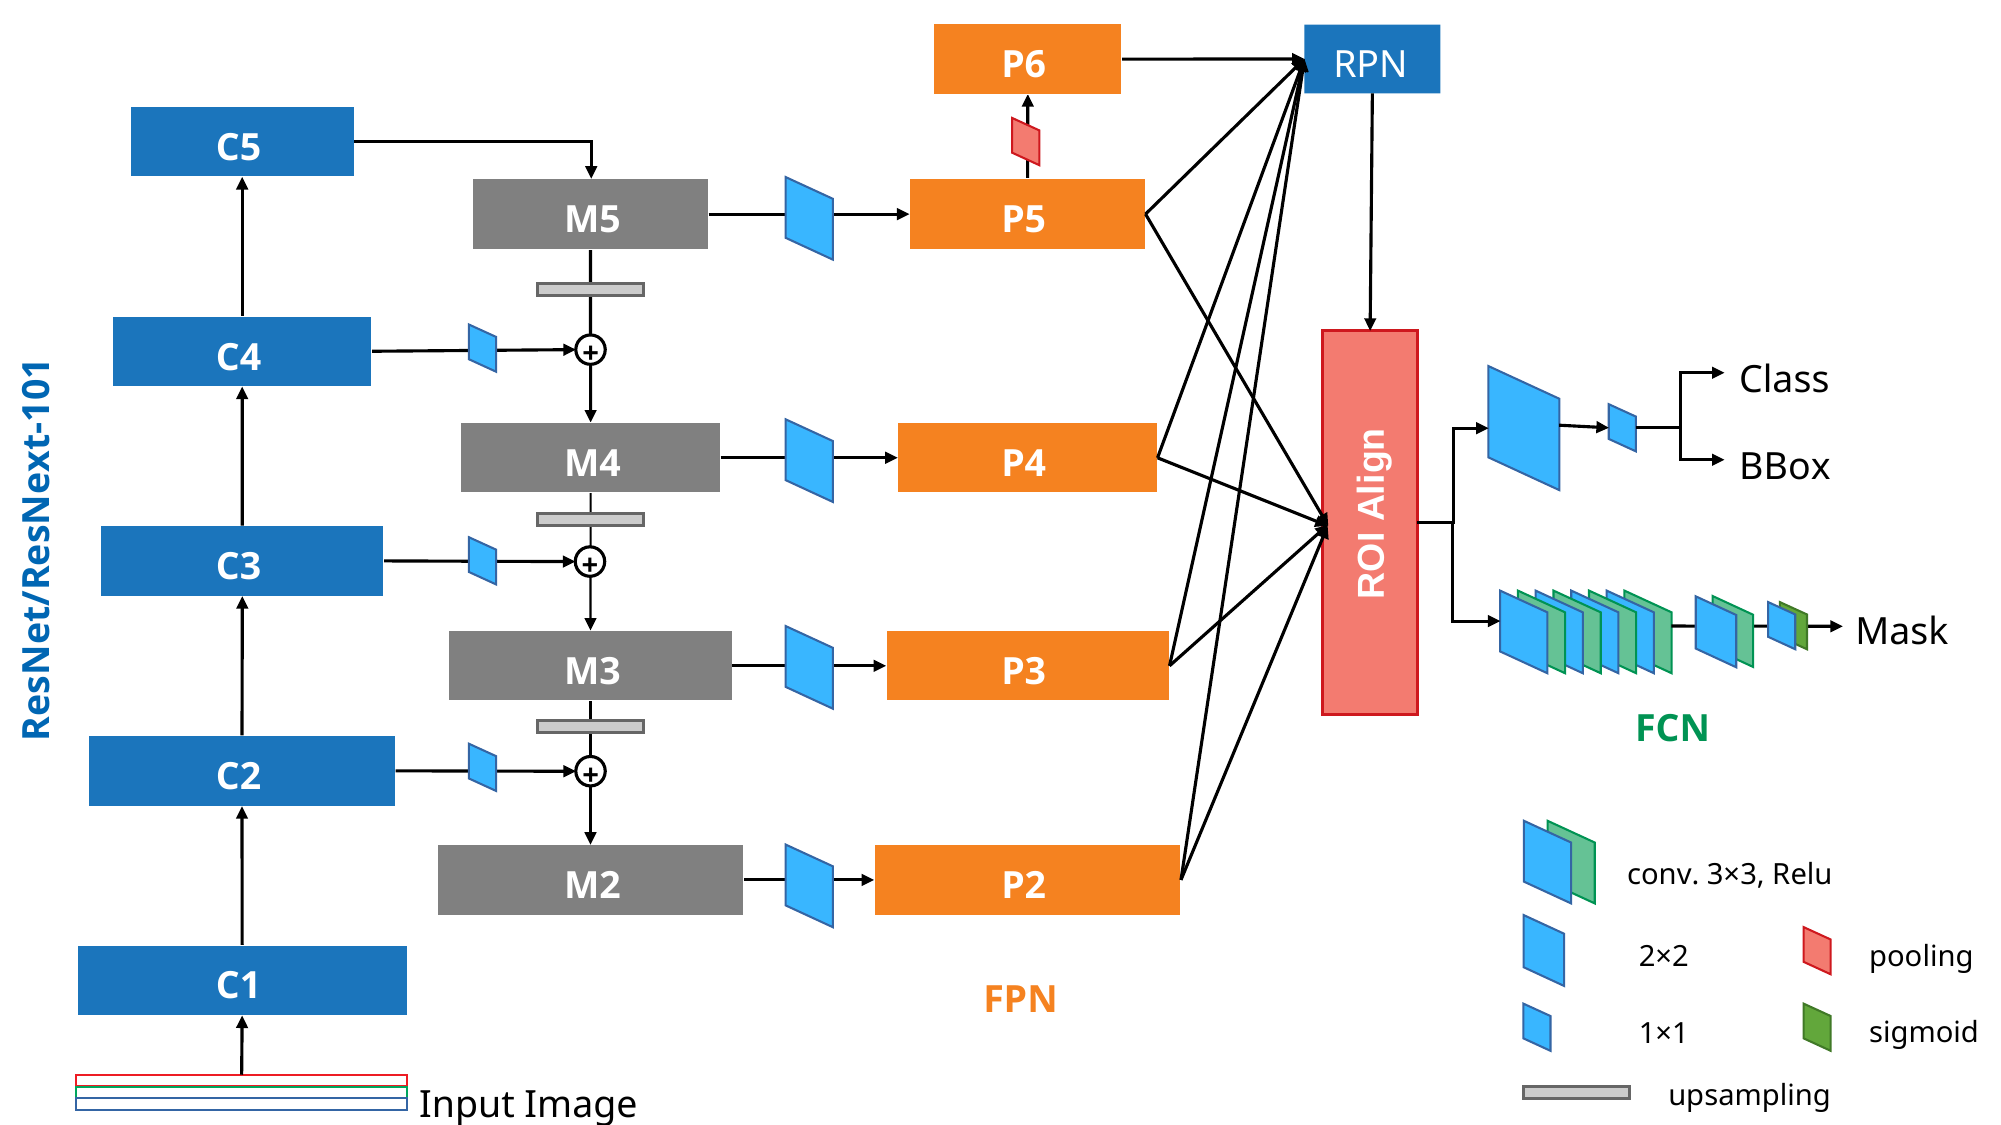

RPN
P6
C5
M5
P5
C4
+
Class
M4
P4
BBox
ROI Align
ResNet/ResNext-101
C3
+
Mask
M3
P3
FCN
C2
+
conv. 3×3, Relu
M2
P2
2×2
pooling
C1
FPN
sigmoid
1×1
upsampling
Input Image